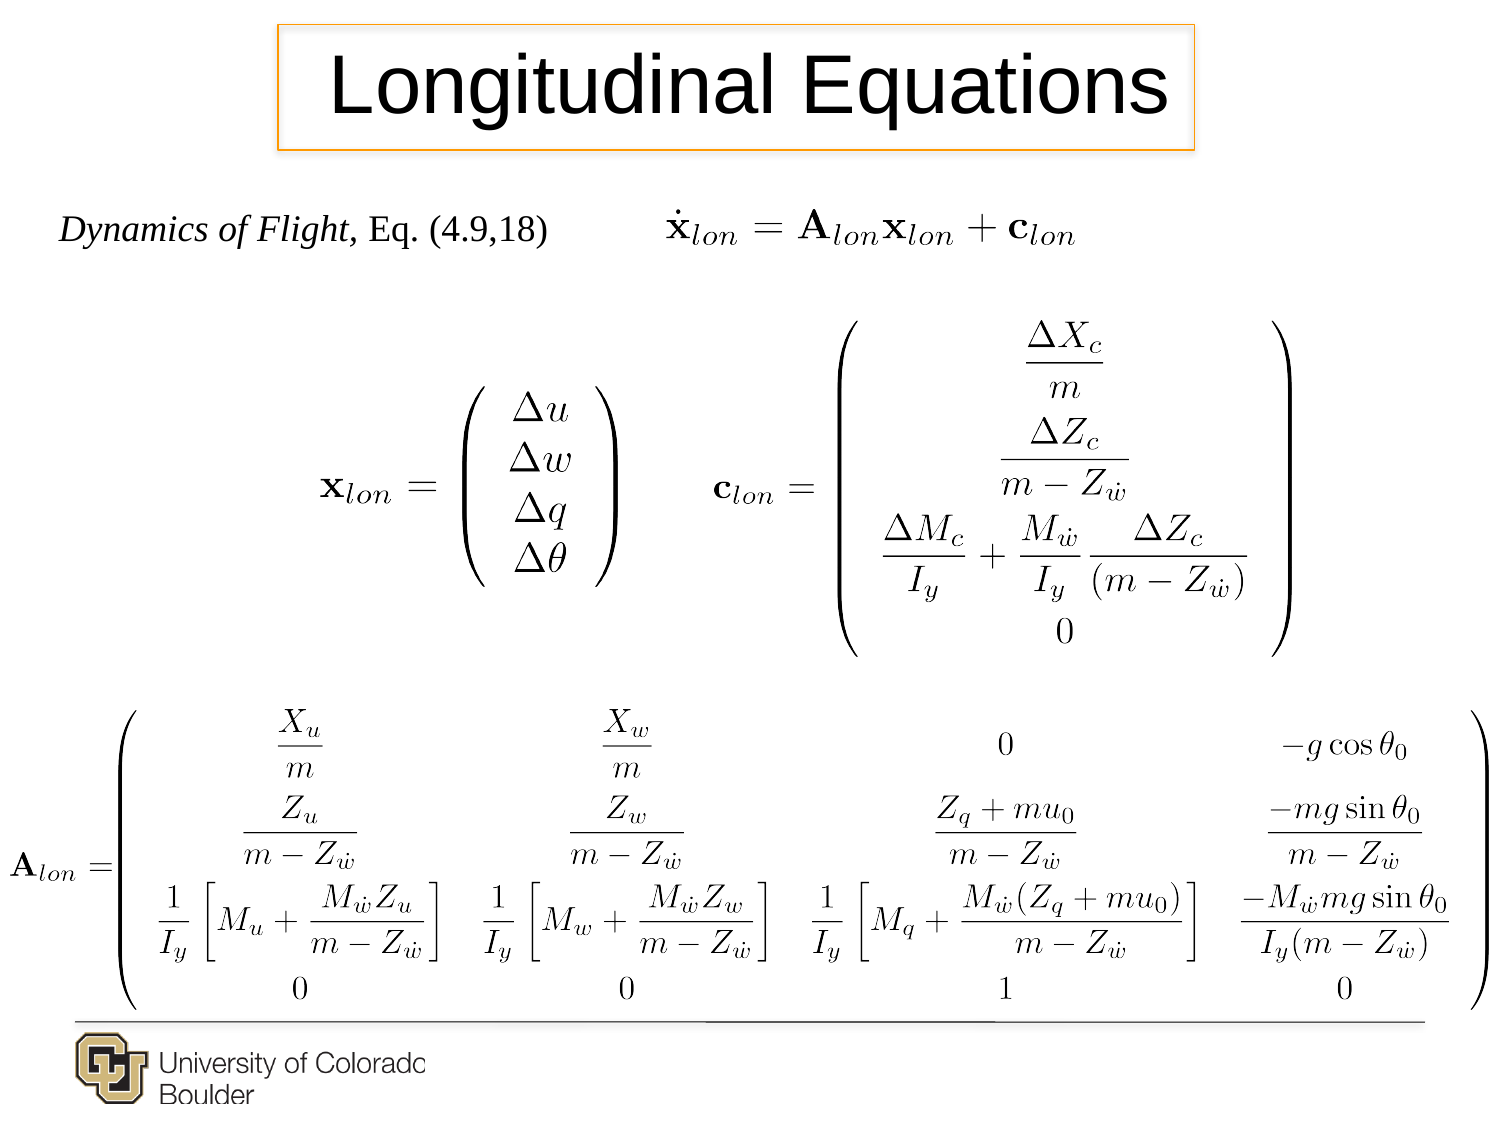

# Longitudinal Equations
Dynamics of Flight, Eq. (4.9,18)